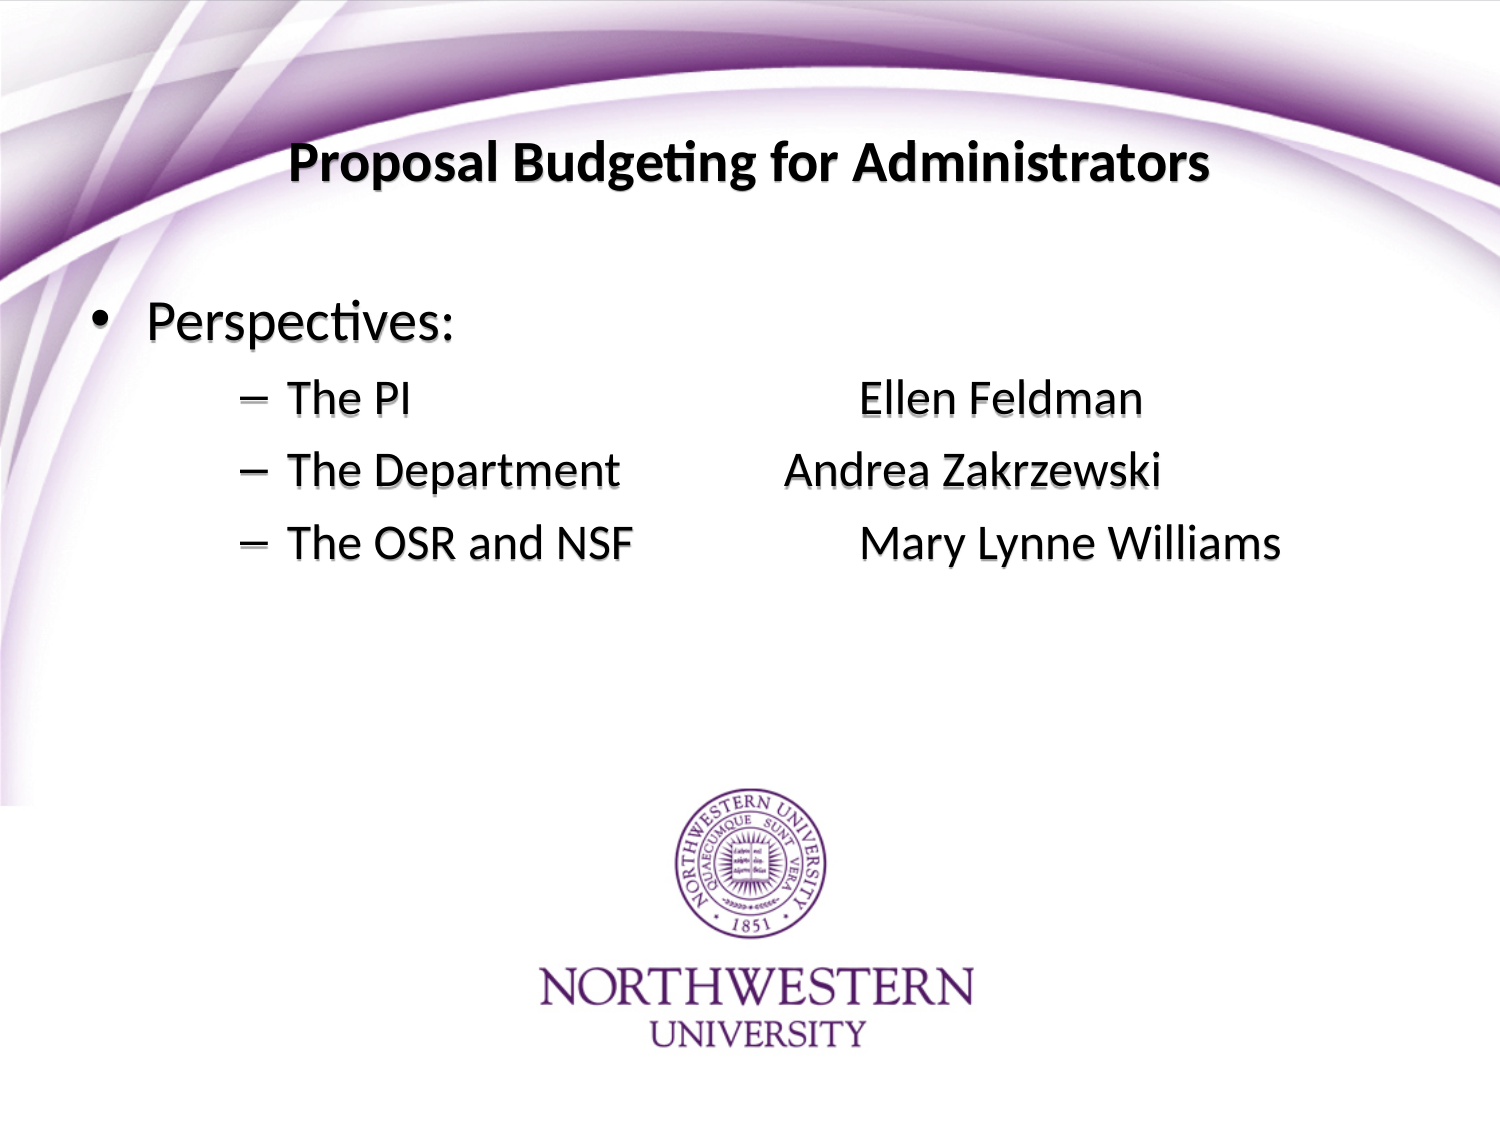

# Proposal Budgeting for Administrators
Perspectives:
The PI 						Ellen Feldman
The Department 			Andrea Zakrzewski
The OSR and NSF 			Mary Lynne Williams